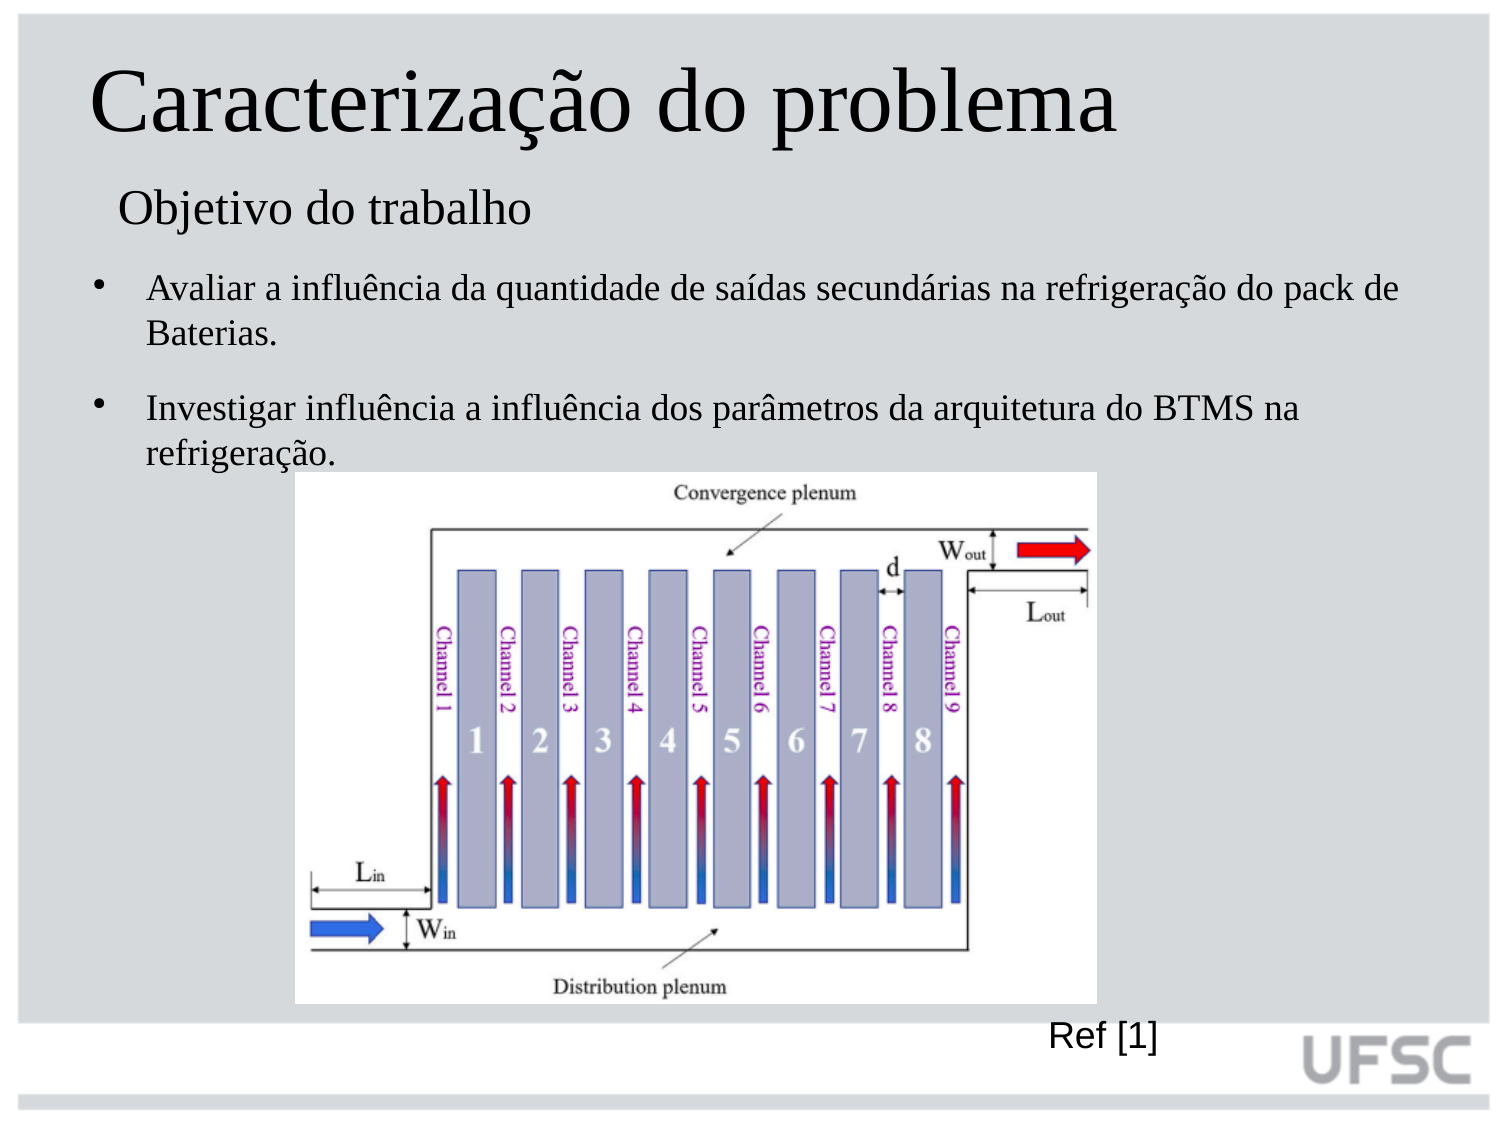

# Caracterização do problema
Objetivo do trabalho
Avaliar a influência da quantidade de saídas secundárias na refrigeração do pack de Baterias.
Investigar influência a influência dos parâmetros da arquitetura do BTMS na refrigeração.
Ref [1]